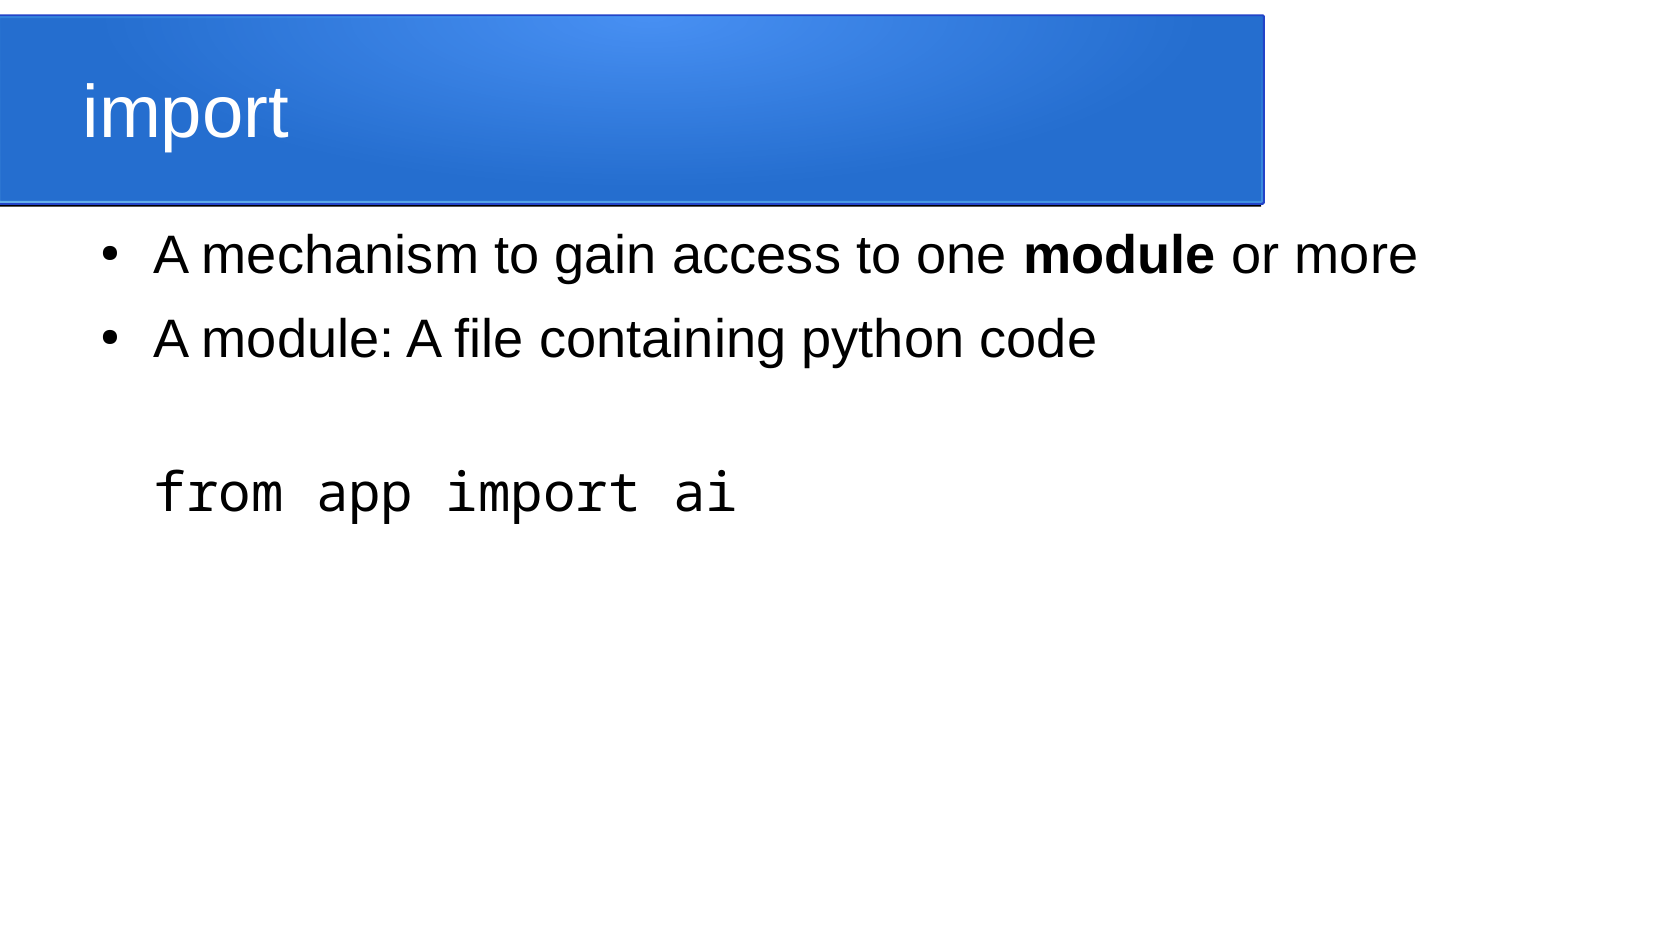

# import
A mechanism to gain access to one module or more
A module: A file containing python code
from app import ai